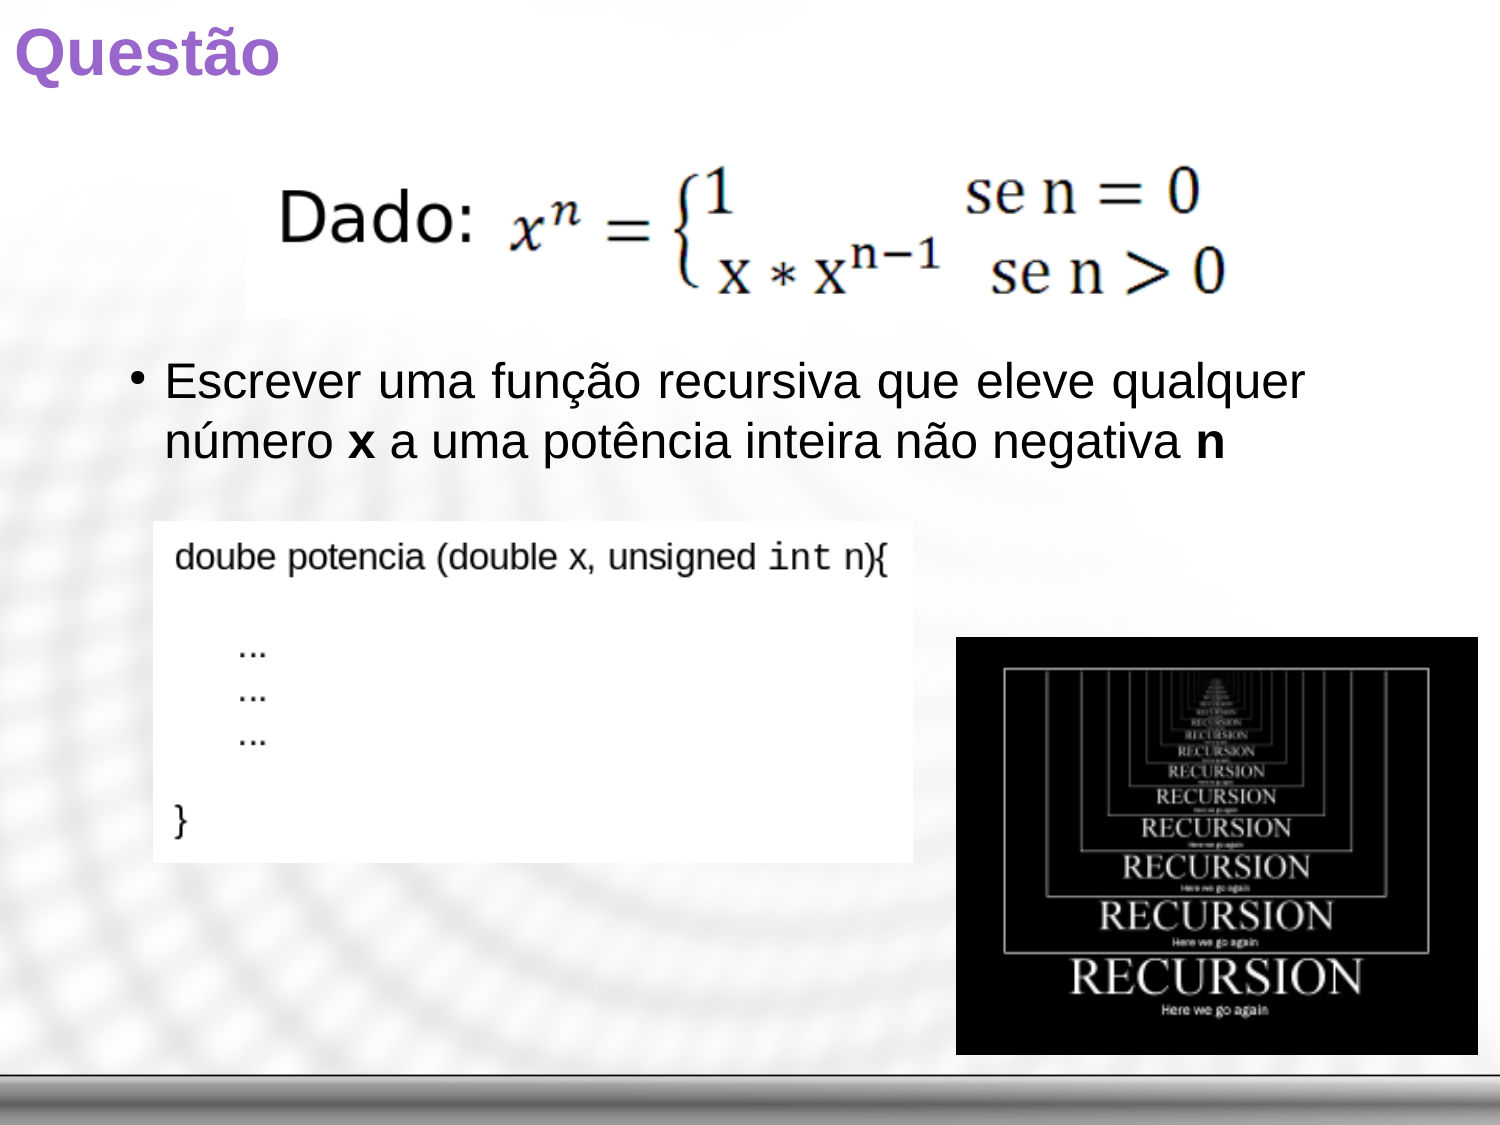

# Questão
Escrever uma função recursiva que eleve qualquer número x a uma potência inteira não negativa n